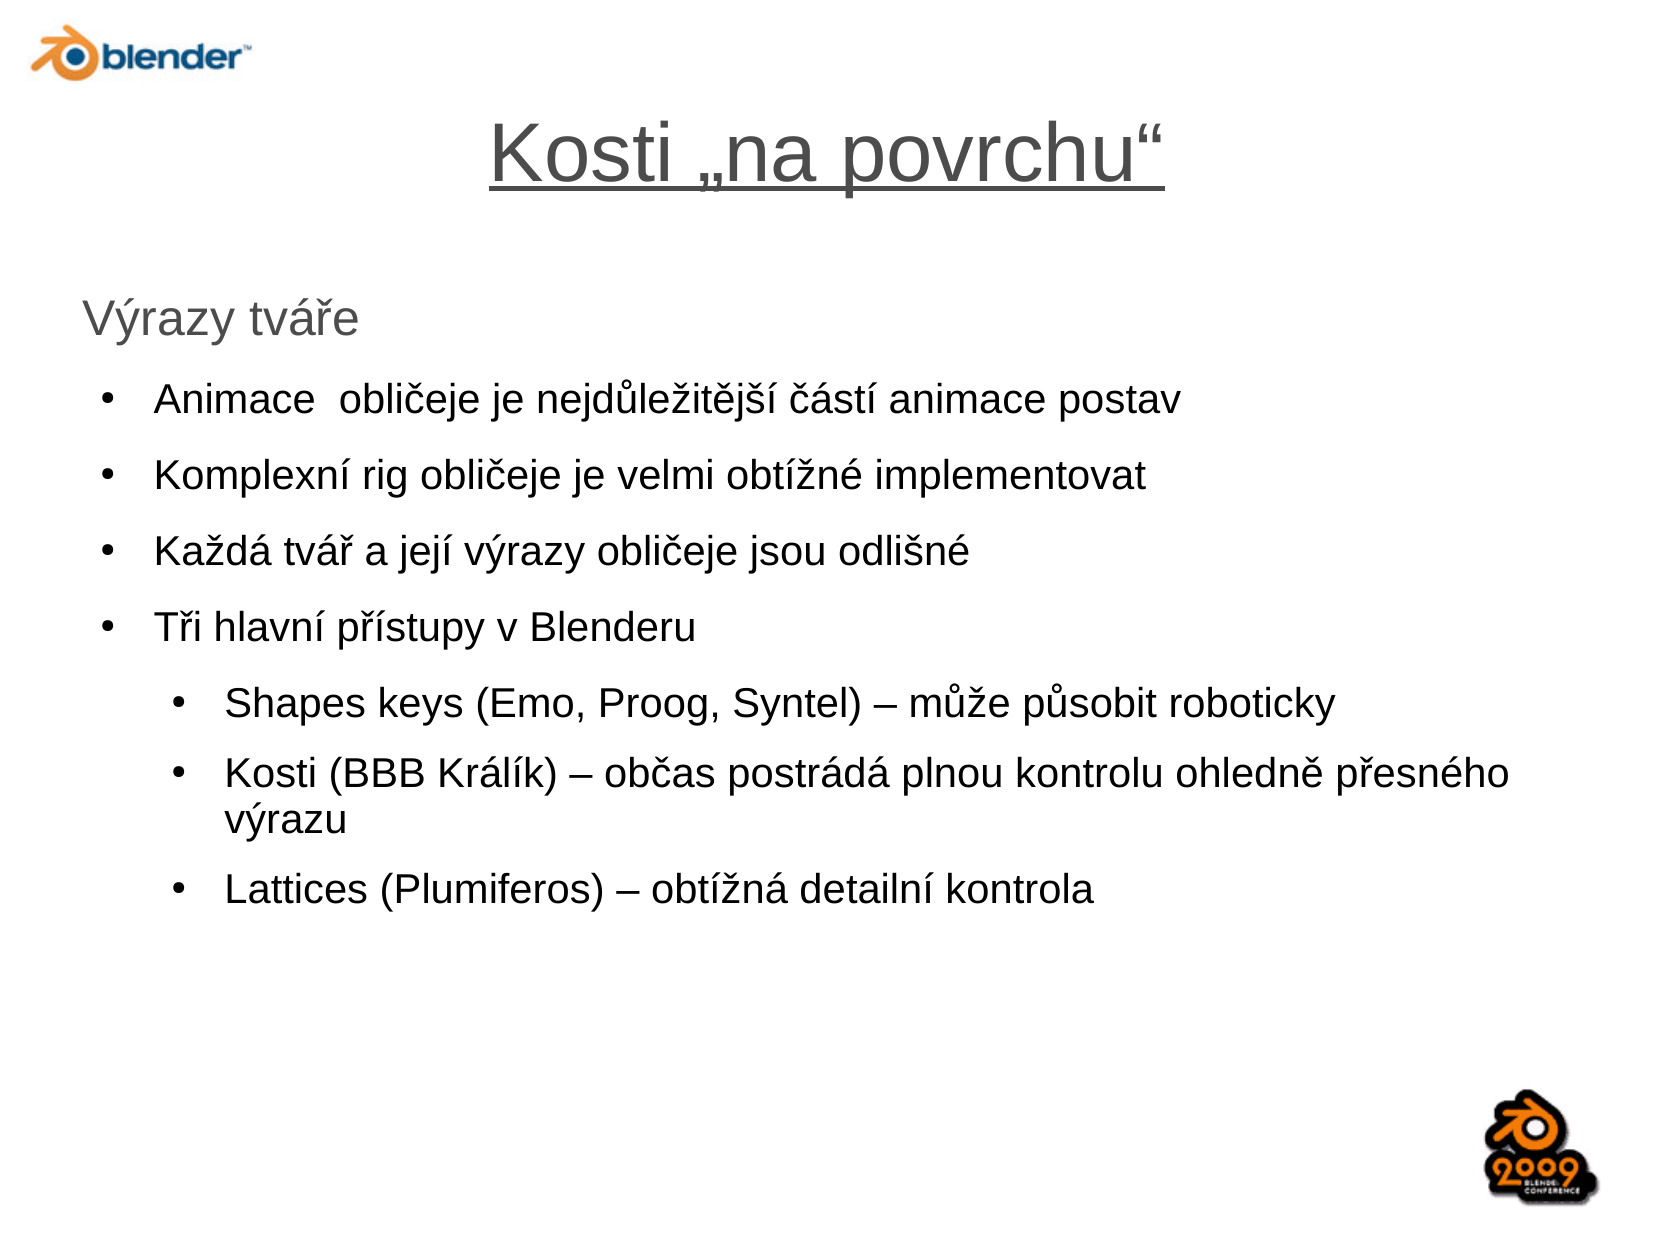

# Kosti „na povrchu“
Výrazy tváře
Animace obličeje je nejdůležitější částí animace postav
Komplexní rig obličeje je velmi obtížné implementovat
Každá tvář a její výrazy obličeje jsou odlišné
Tři hlavní přístupy v Blenderu
Shapes keys (Emo, Proog, Syntel) – může působit roboticky
Kosti (BBB Králík) – občas postrádá plnou kontrolu ohledně přesného výrazu
Lattices (Plumiferos) – obtížná detailní kontrola